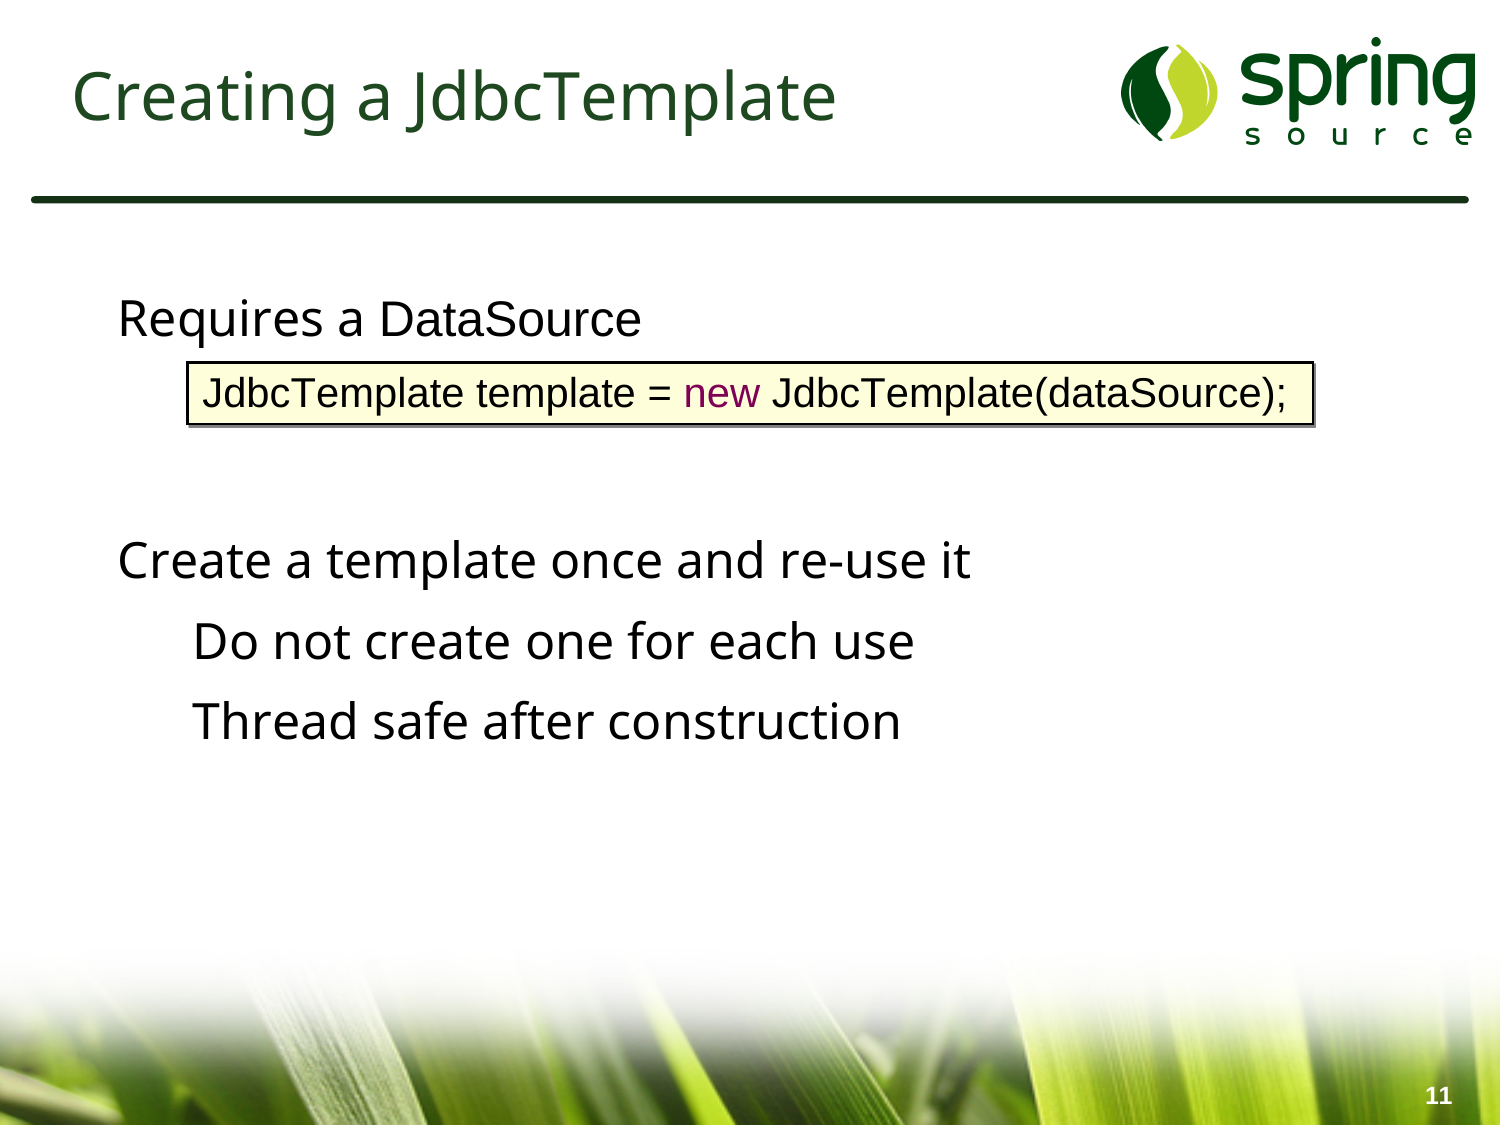

# Creating a JdbcTemplate
Requires a DataSource
Create a template once and re-use it
Do not create one for each use
Thread safe after construction
JdbcTemplate template = new JdbcTemplate(dataSource);